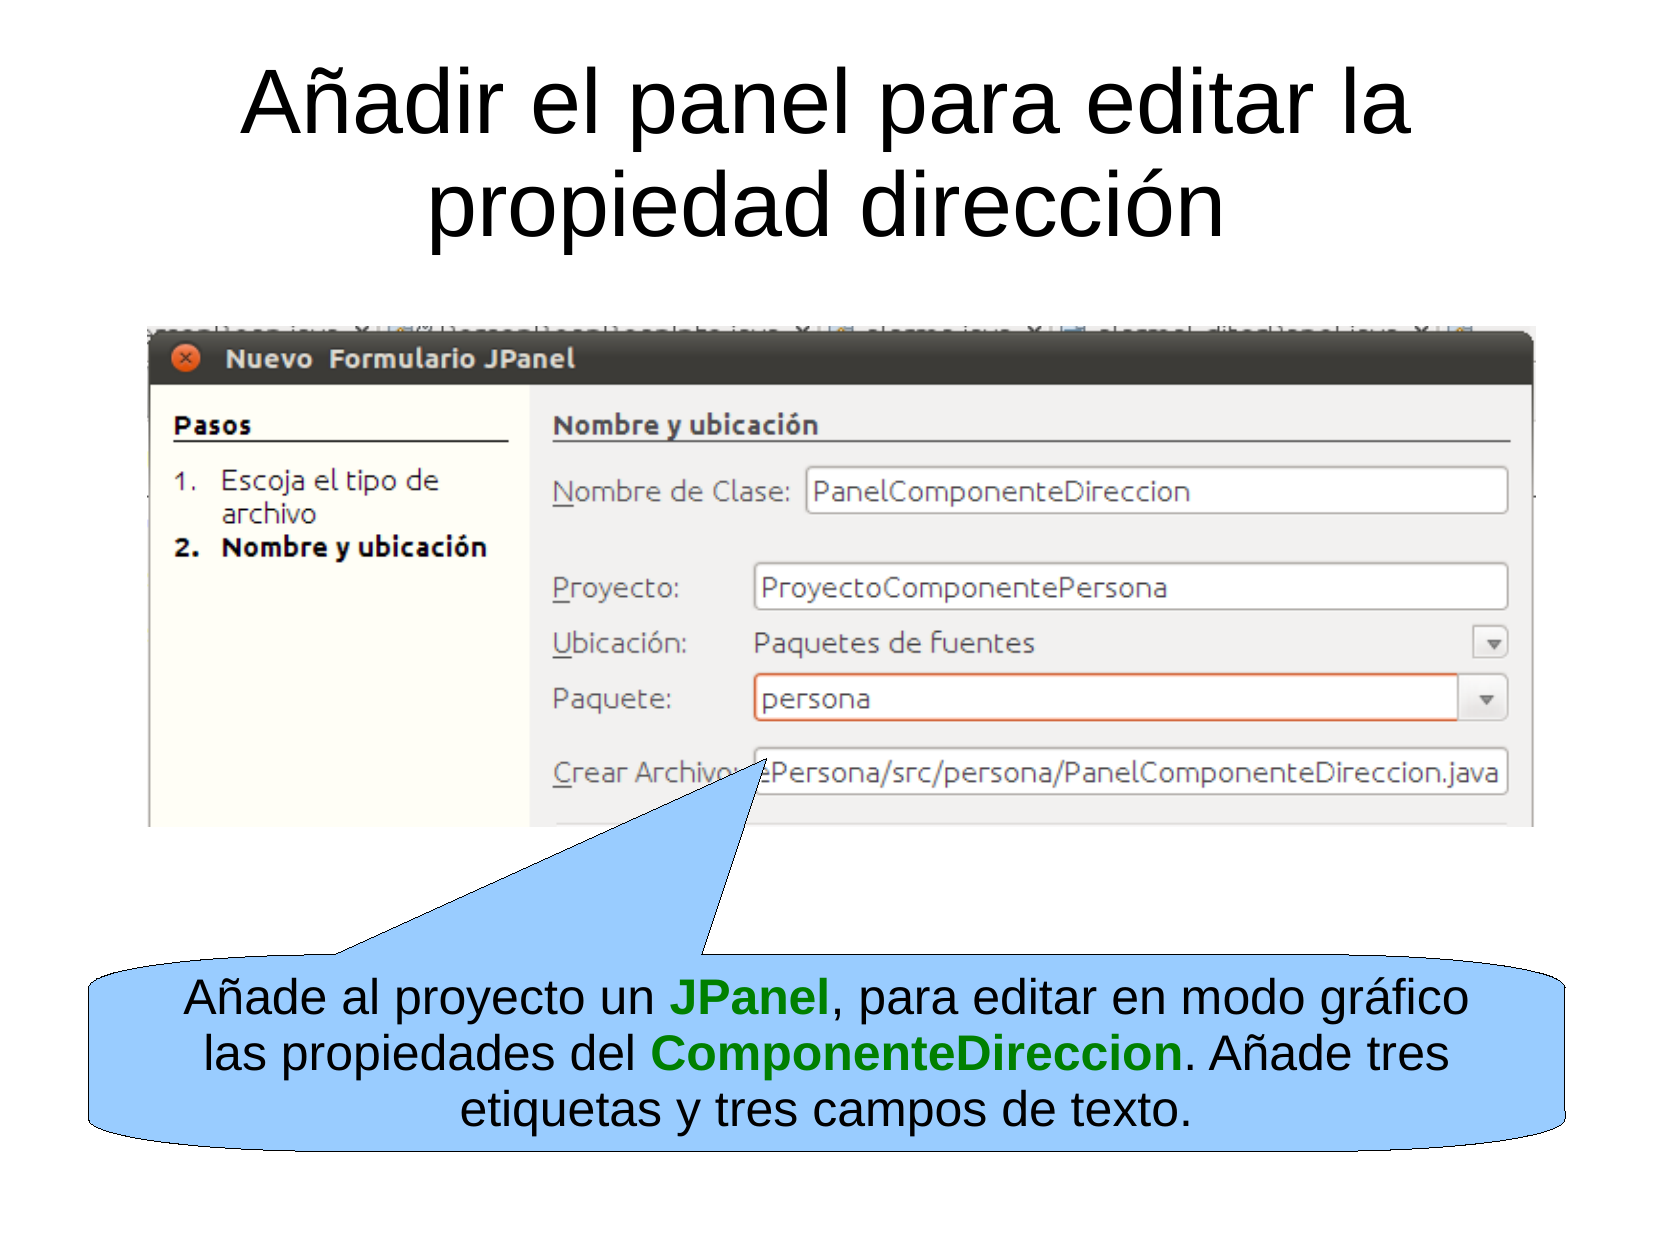

# Añadir el panel para editar la propiedad dirección
Añade al proyecto un JPanel, para editar en modo gráfico las propiedades del ComponenteDireccion. Añade tres etiquetas y tres campos de texto.